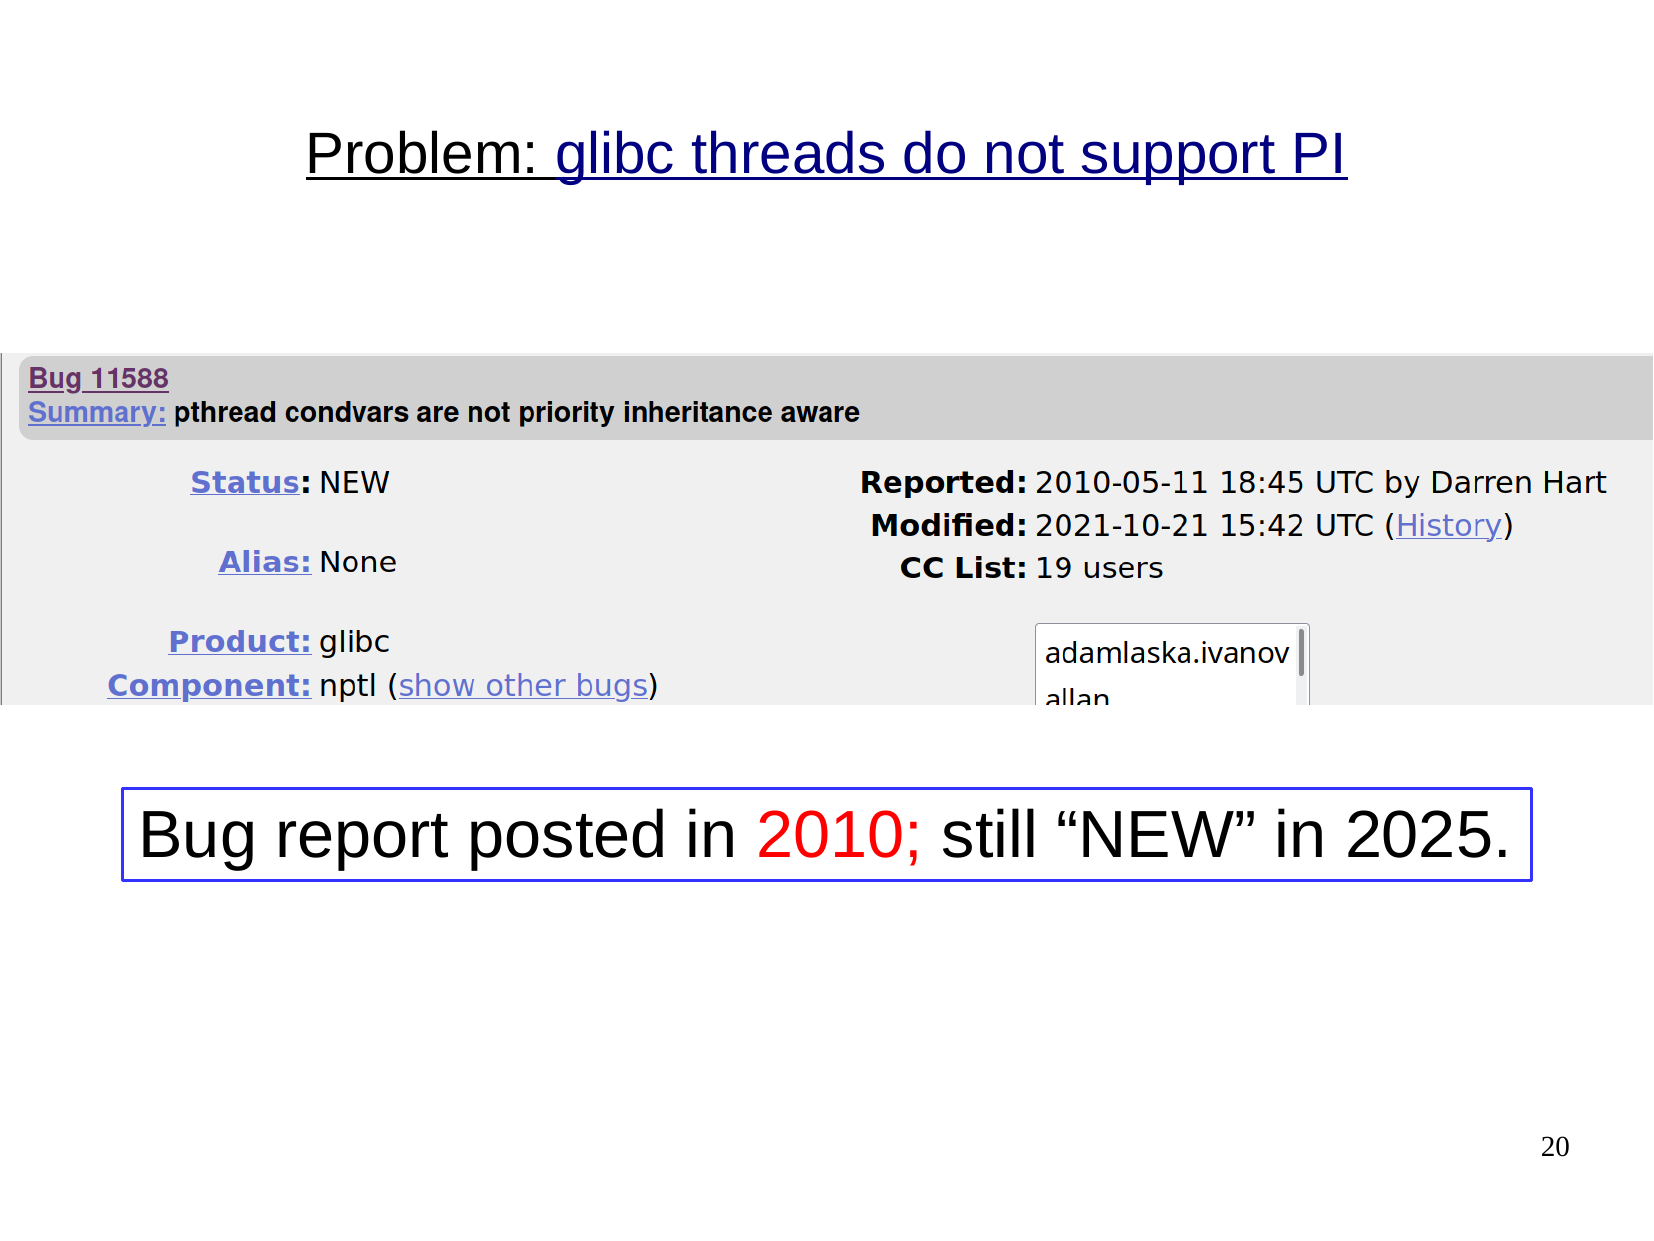

# Problem: glibc threads do not support PI
Bug report posted in 2010; still “NEW” in 2025.
20